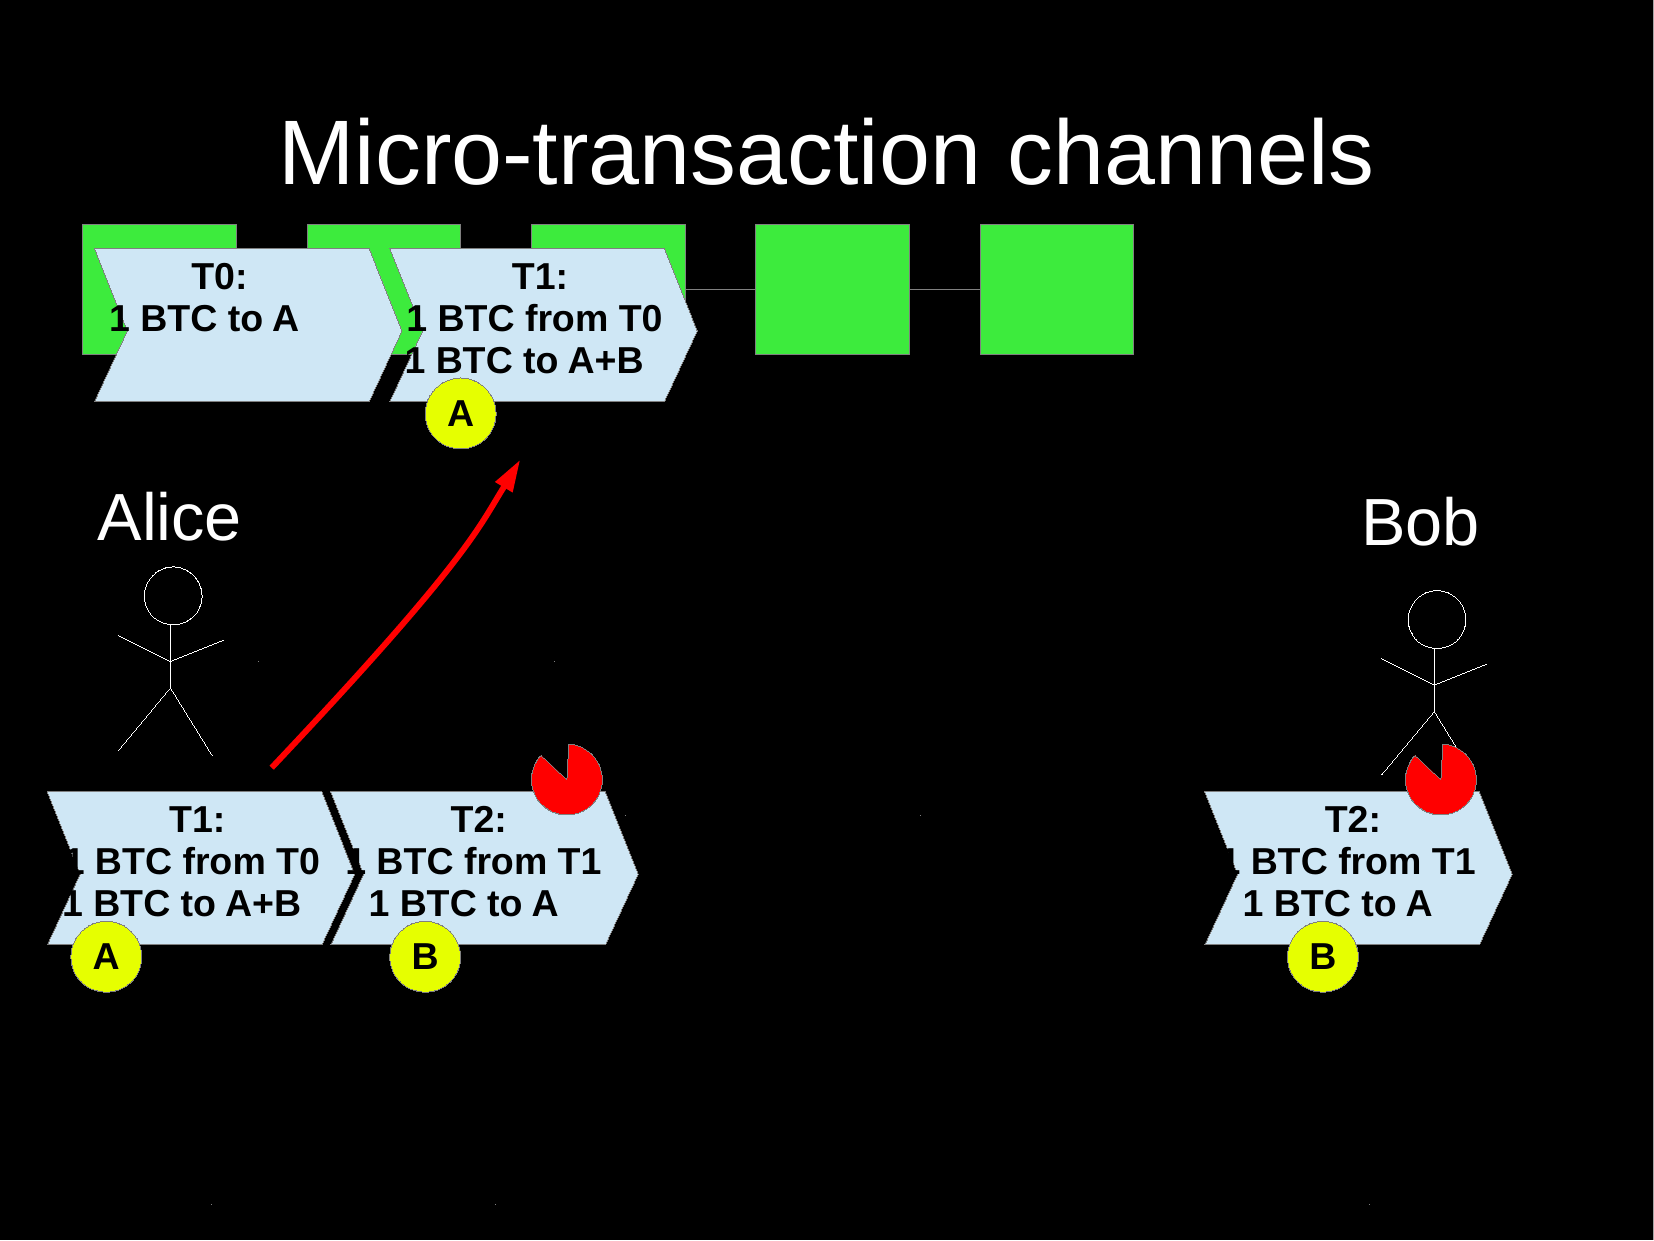

# Micro-transaction channels
T0:
1 BTC to A
T1:
1 BTC from T0
1 BTC to A+B
A
Alice
Bob
T1:
1 BTC from T0
1 BTC to A+B
T2:
1 BTC from T1
1 BTC to A
T2:
1 BTC from T1
1 BTC to A
A
B
B